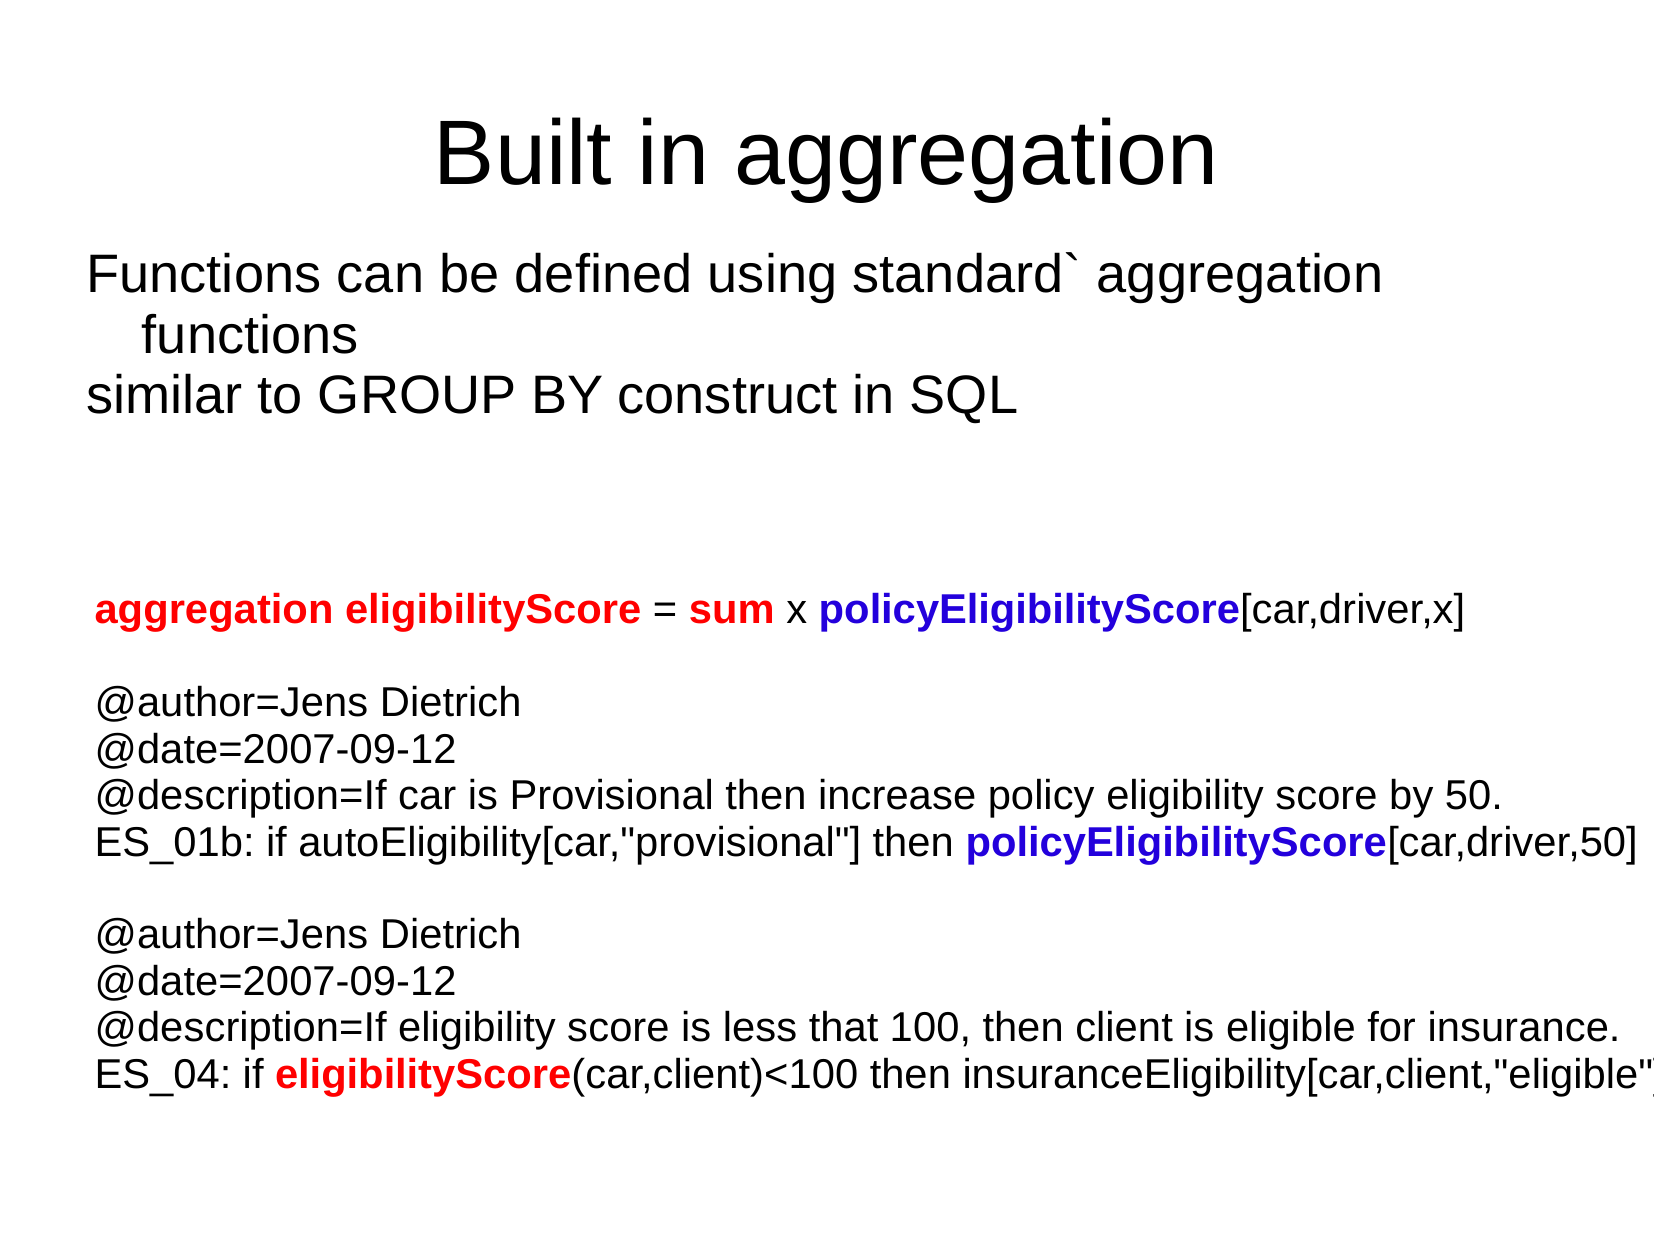

# Built in aggregation
Functions can be defined using standard` aggregation functions
similar to GROUP BY construct in SQL
aggregation eligibilityScore = sum x policyEligibilityScore[car,driver,x]
@author=Jens Dietrich
@date=2007-09-12
@description=If car is Provisional then increase policy eligibility score by 50.
ES_01b: if autoEligibility[car,"provisional"] then policyEligibilityScore[car,driver,50]
@author=Jens Dietrich
@date=2007-09-12
@description=If eligibility score is less that 100, then client is eligible for insurance.
ES_04: if eligibilityScore(car,client)<100 then insuranceEligibility[car,client,"eligible"]